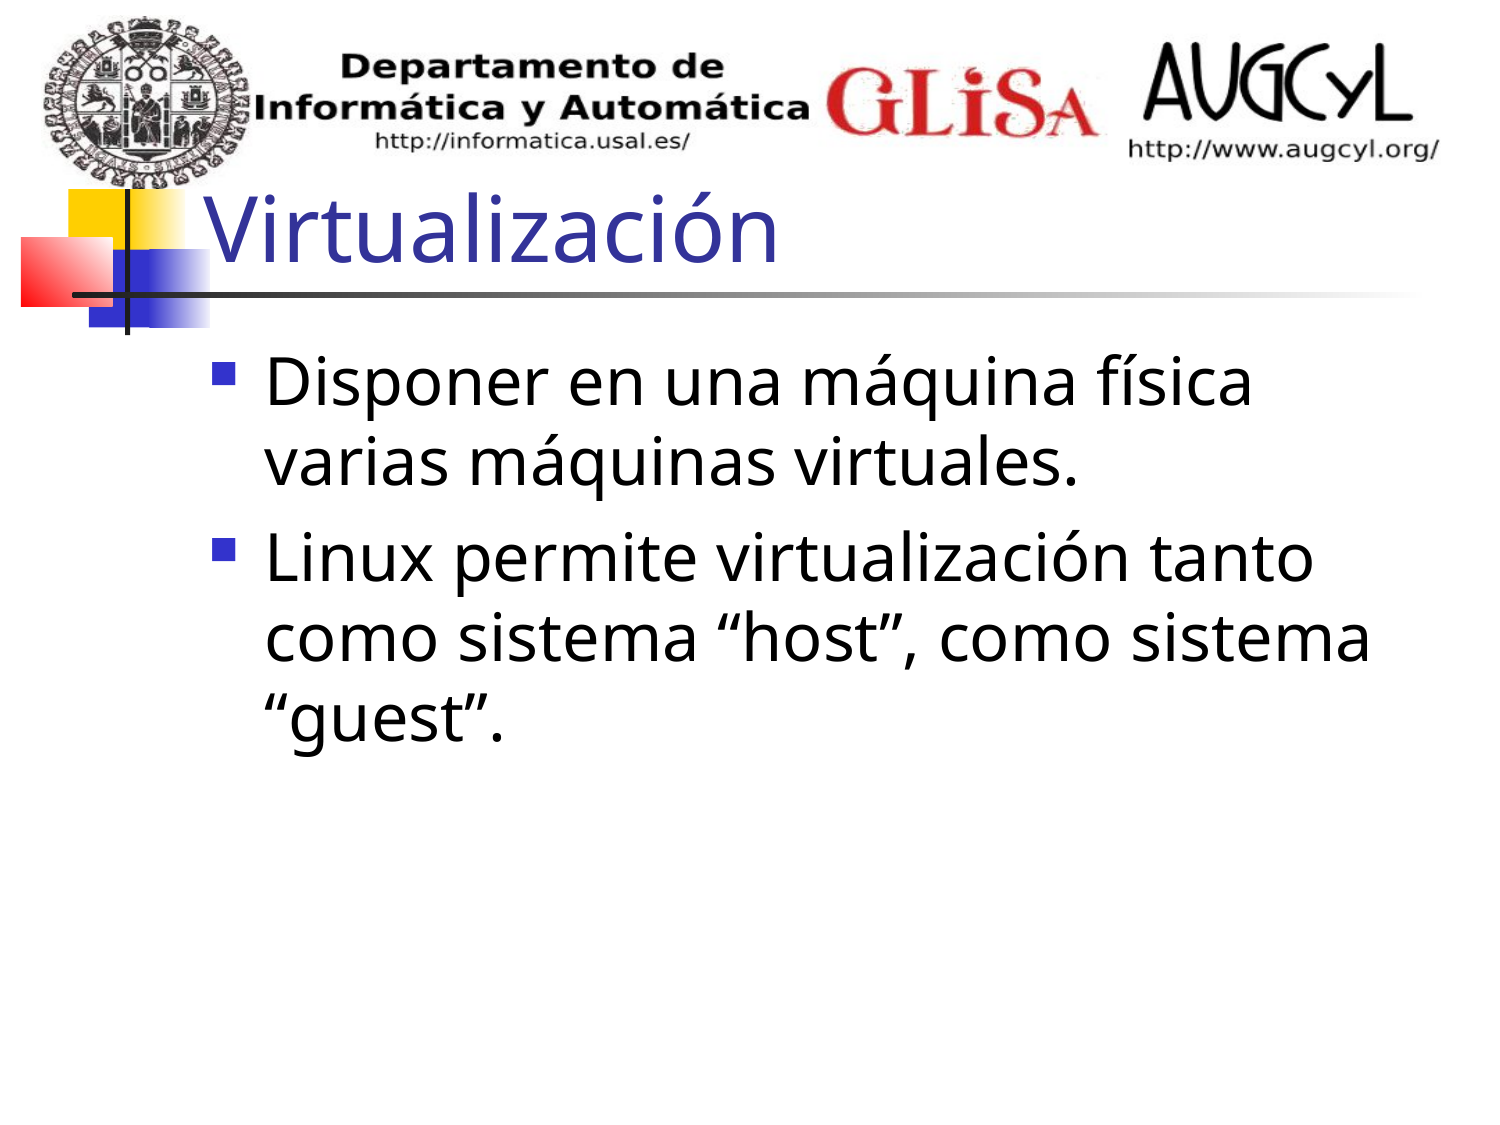

# Virtualización
Disponer en una máquina física varias máquinas virtuales.
Linux permite virtualización tanto como sistema “host”, como sistema “guest”.